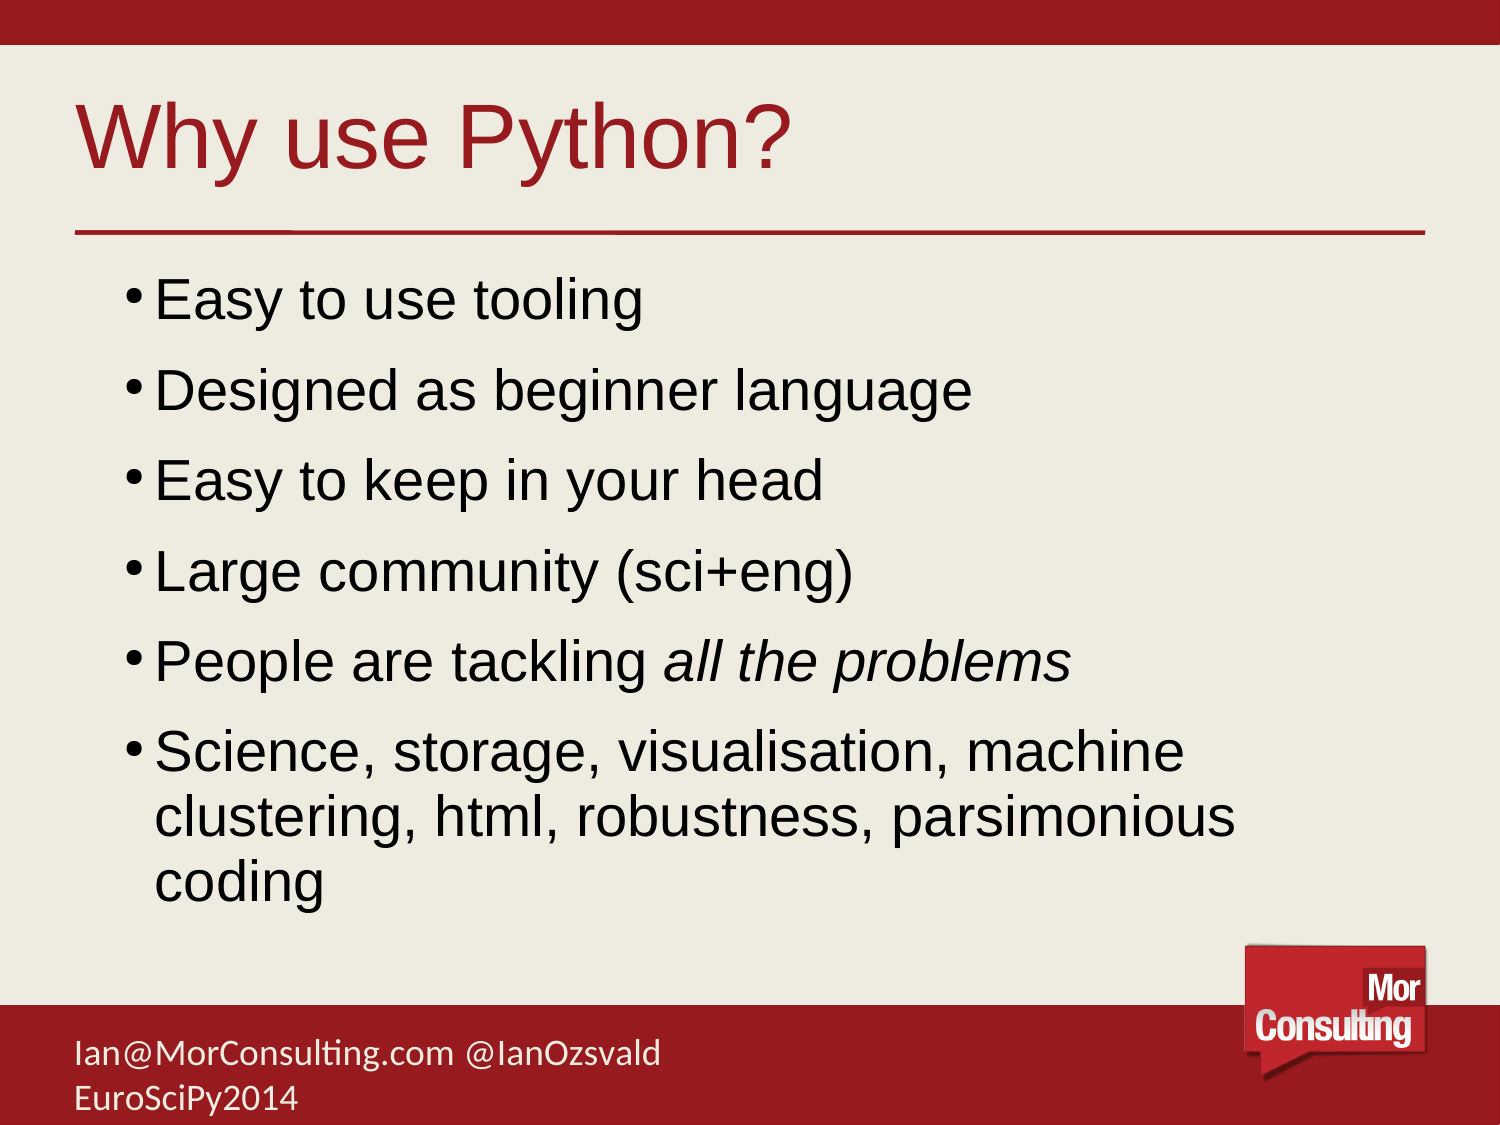

# Why use Python?
Easy to use tooling
Designed as beginner language
Easy to keep in your head
Large community (sci+eng)
People are tackling all the problems
Science, storage, visualisation, machine clustering, html, robustness, parsimonious coding